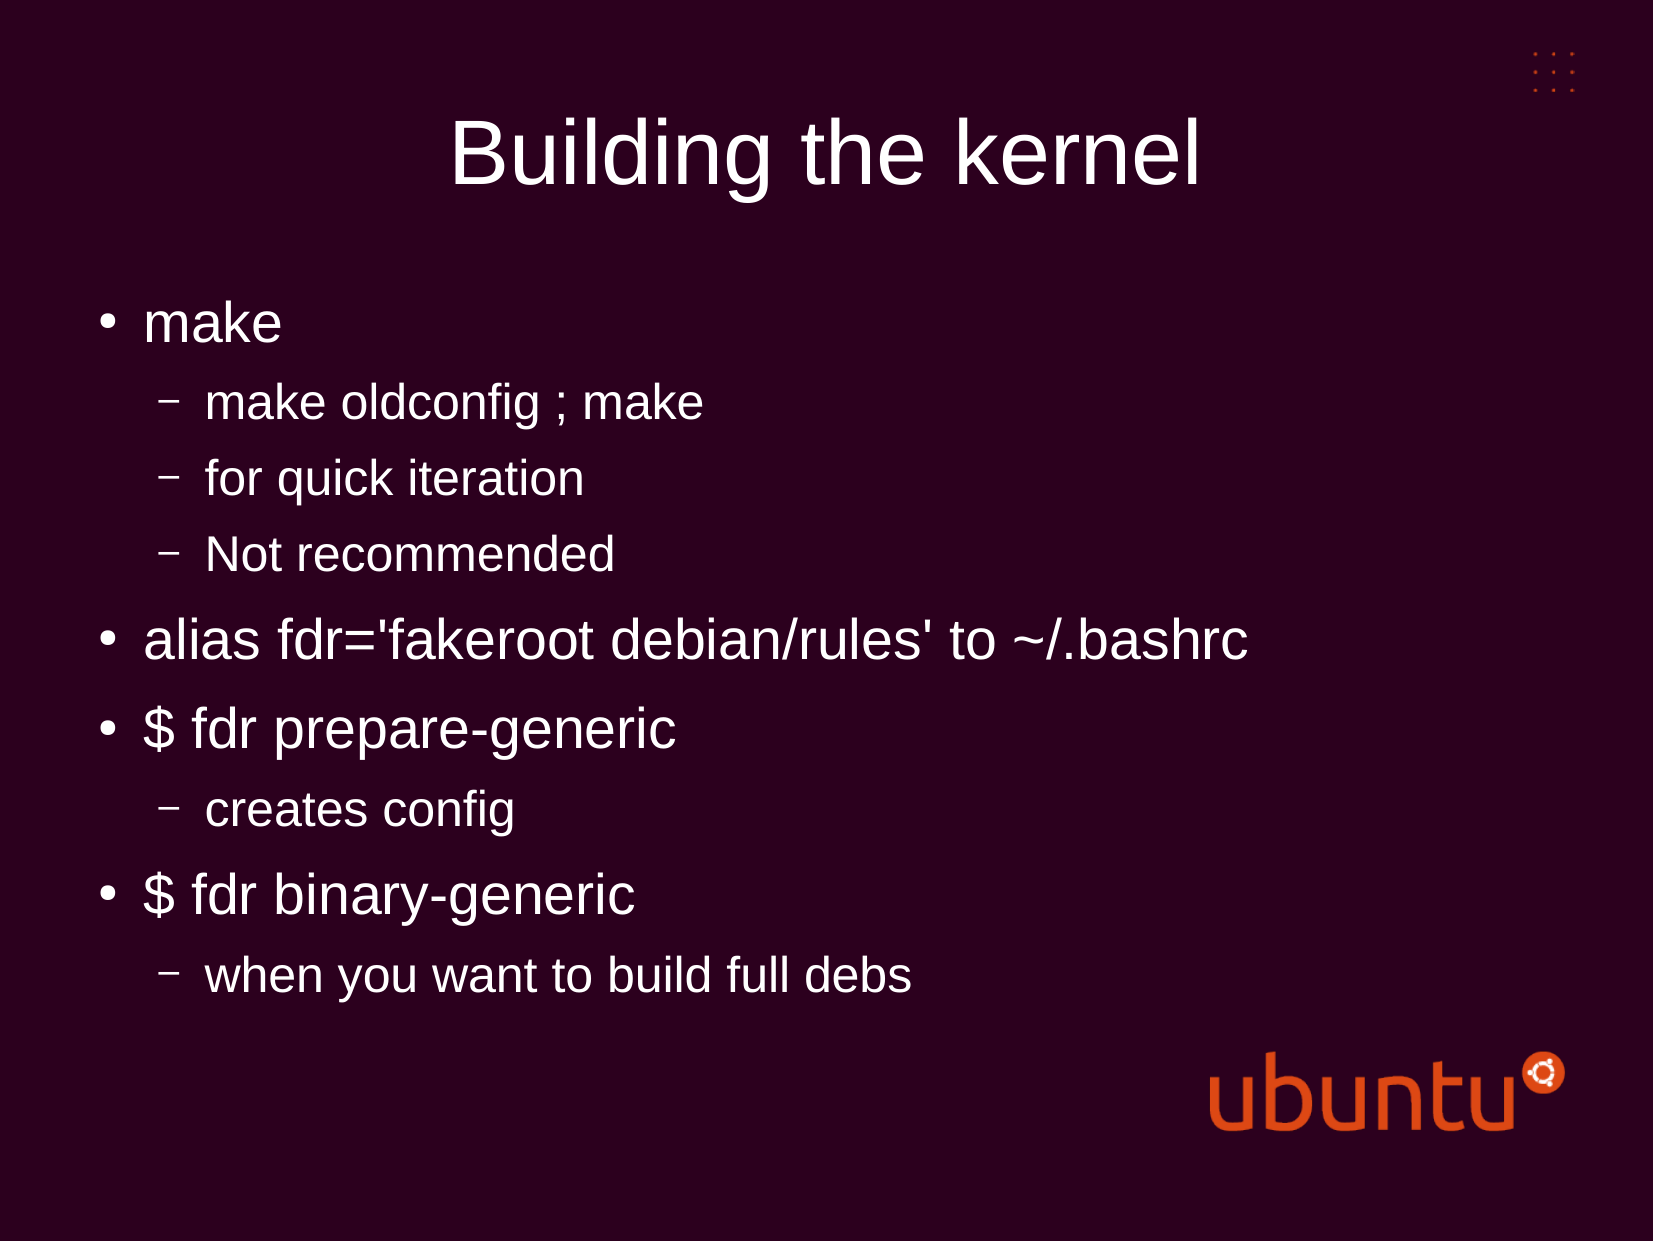

# Building the kernel
make
make oldconfig ; make
for quick iteration
Not recommended
alias fdr='fakeroot debian/rules' to ~/.bashrc
$ fdr prepare-generic
creates config
$ fdr binary-generic
when you want to build full debs